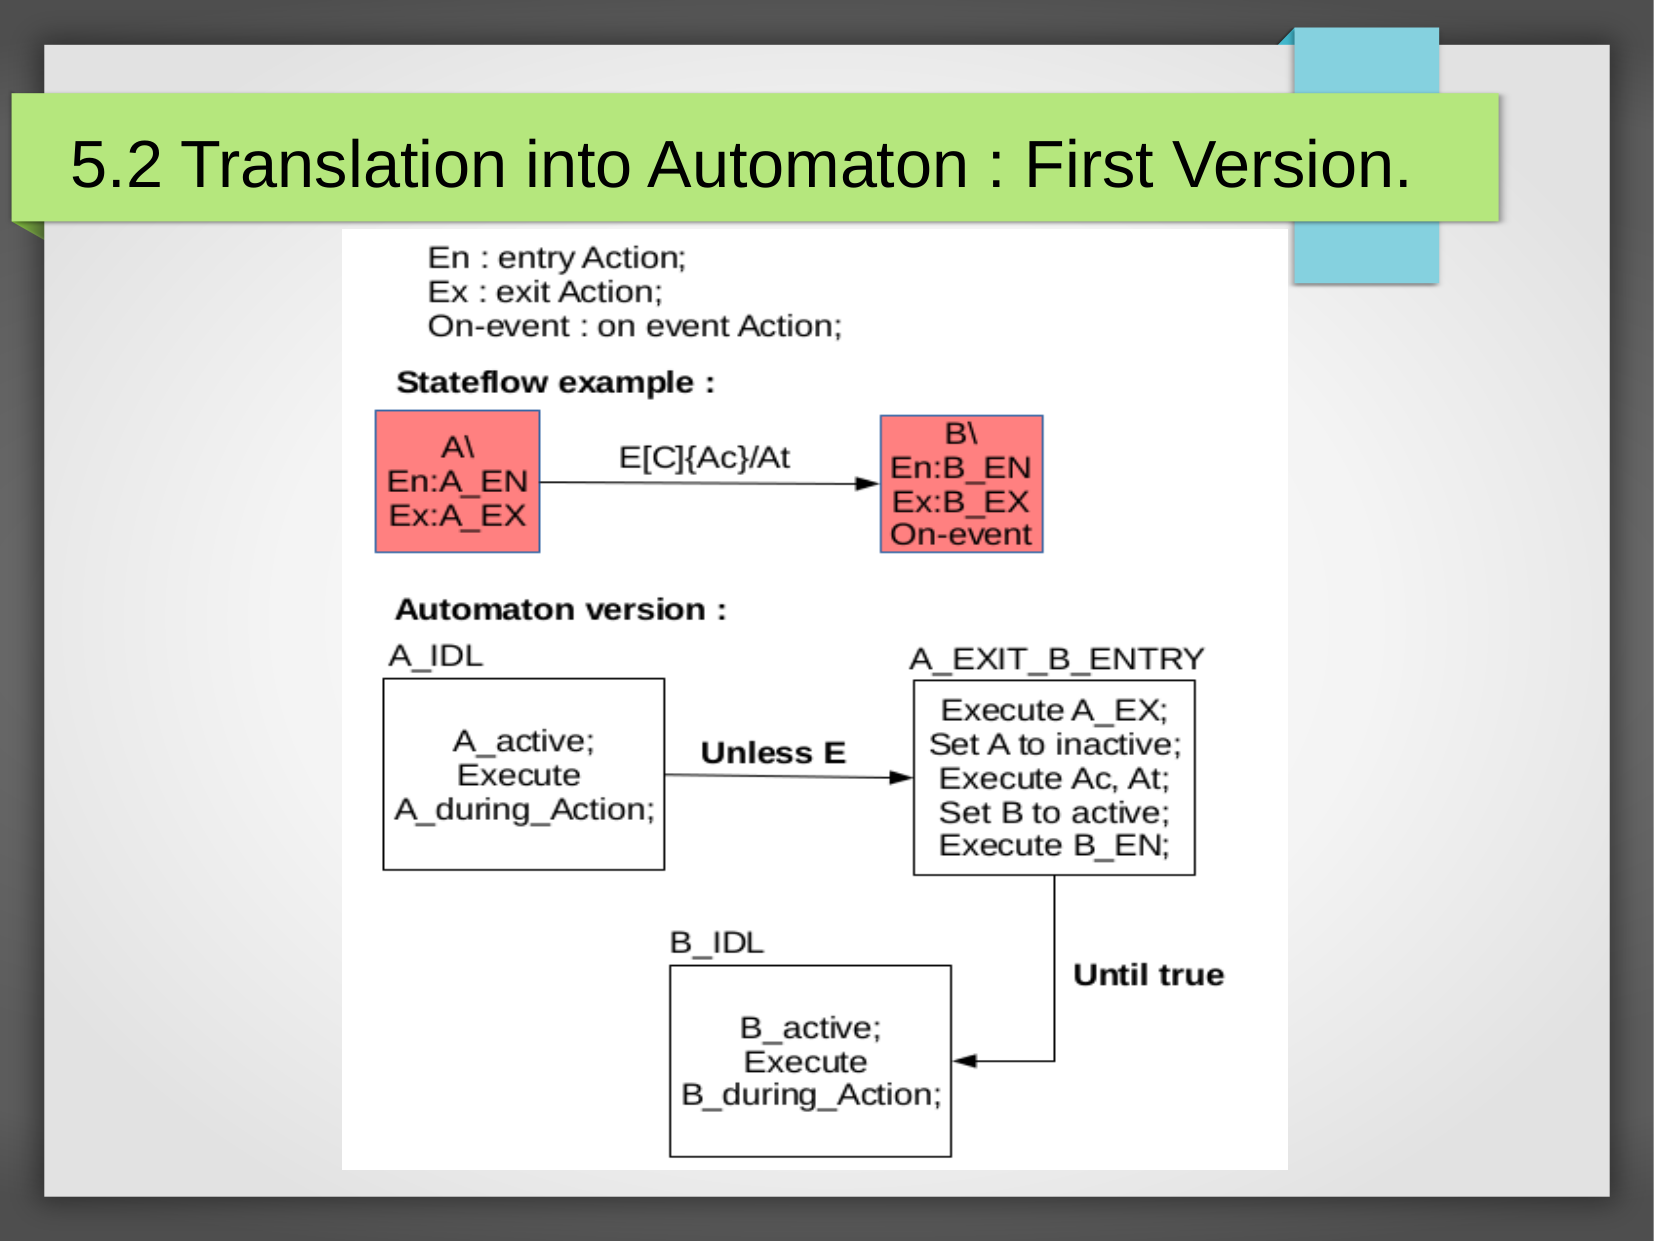

# 5.2 Translation into Automaton : First Version.